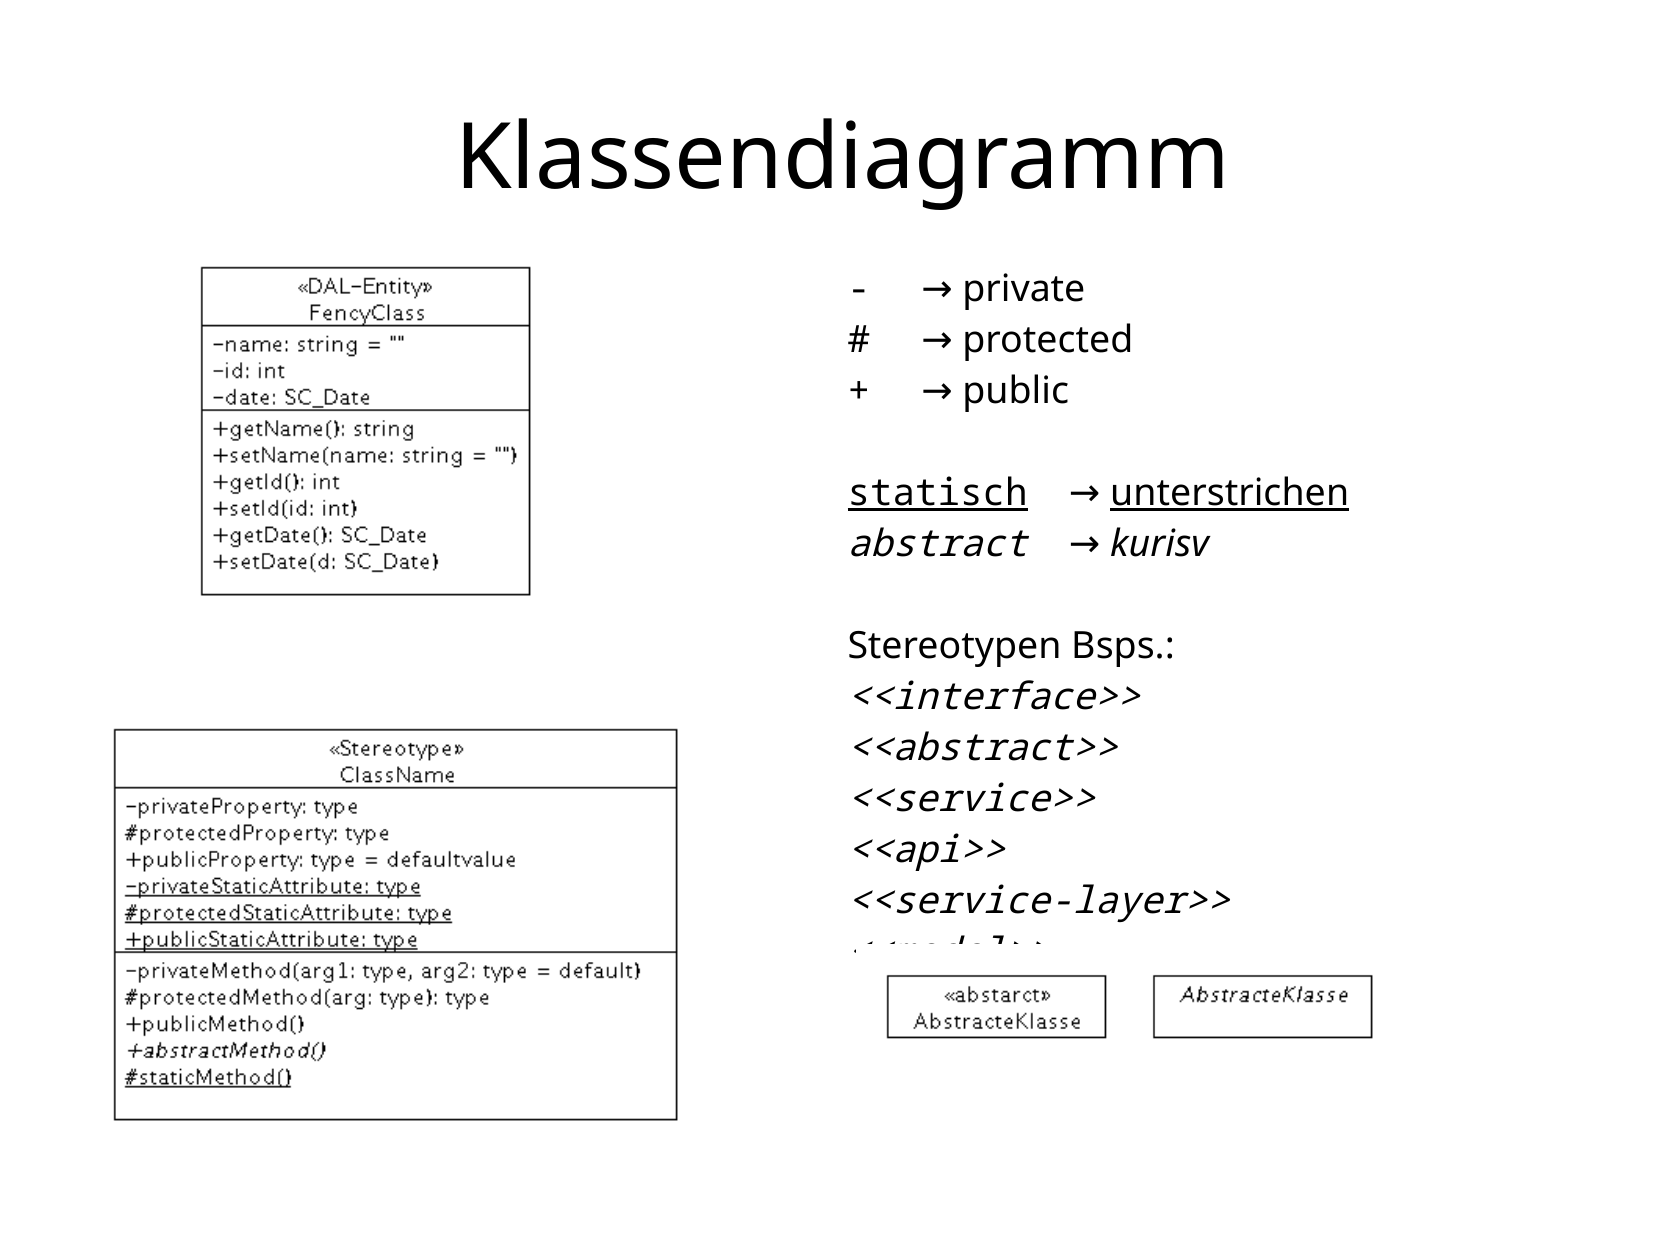

# Klassendiagramm
-	→ private
#	→ protected
+	→ public
statisch 	→ unterstrichen
abstract 	→ kurisv
Stereotypen Bsps.:
<<interface>>
<<abstract>>
<<service>>
<<api>>
<<service-layer>>
<<model>>
...